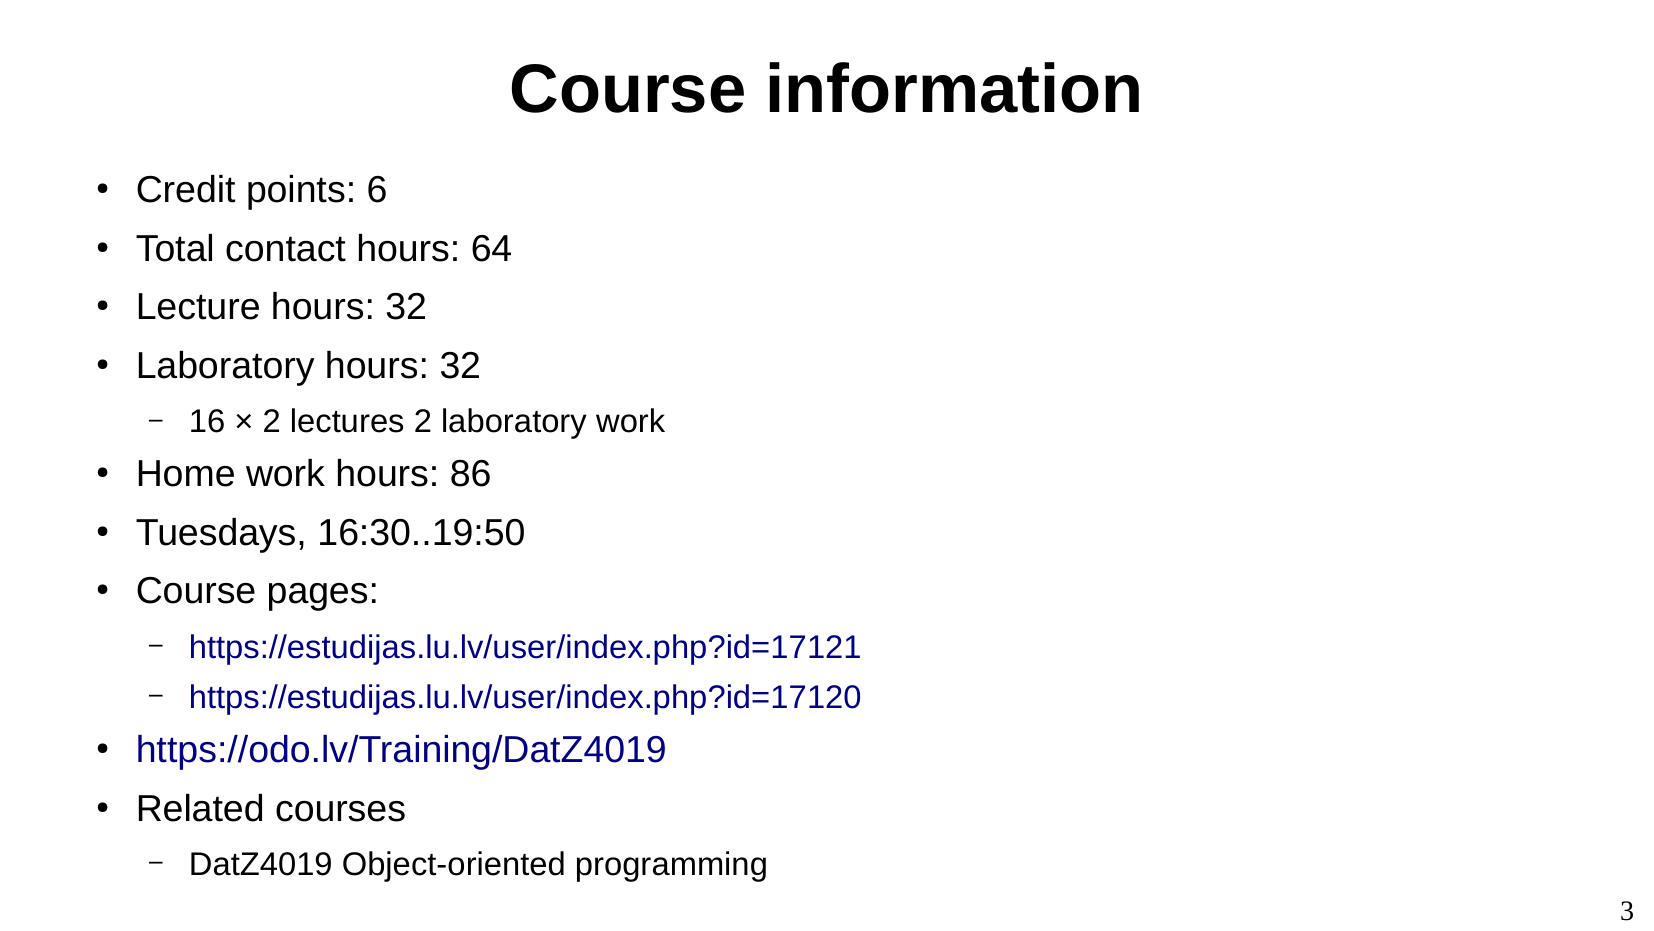

# Course information
Credit points: 6
Total contact hours: 64
Lecture hours: 32
Laboratory hours: 32
16 × 2 lectures 2 laboratory work
Home work hours: 86
Tuesdays, 16:30..19:50
Course pages:
https://estudijas.lu.lv/user/index.php?id=17121
https://estudijas.lu.lv/user/index.php?id=17120
https://odo.lv/Training/DatZ4019
Related courses
DatZ4019 Object-oriented programming